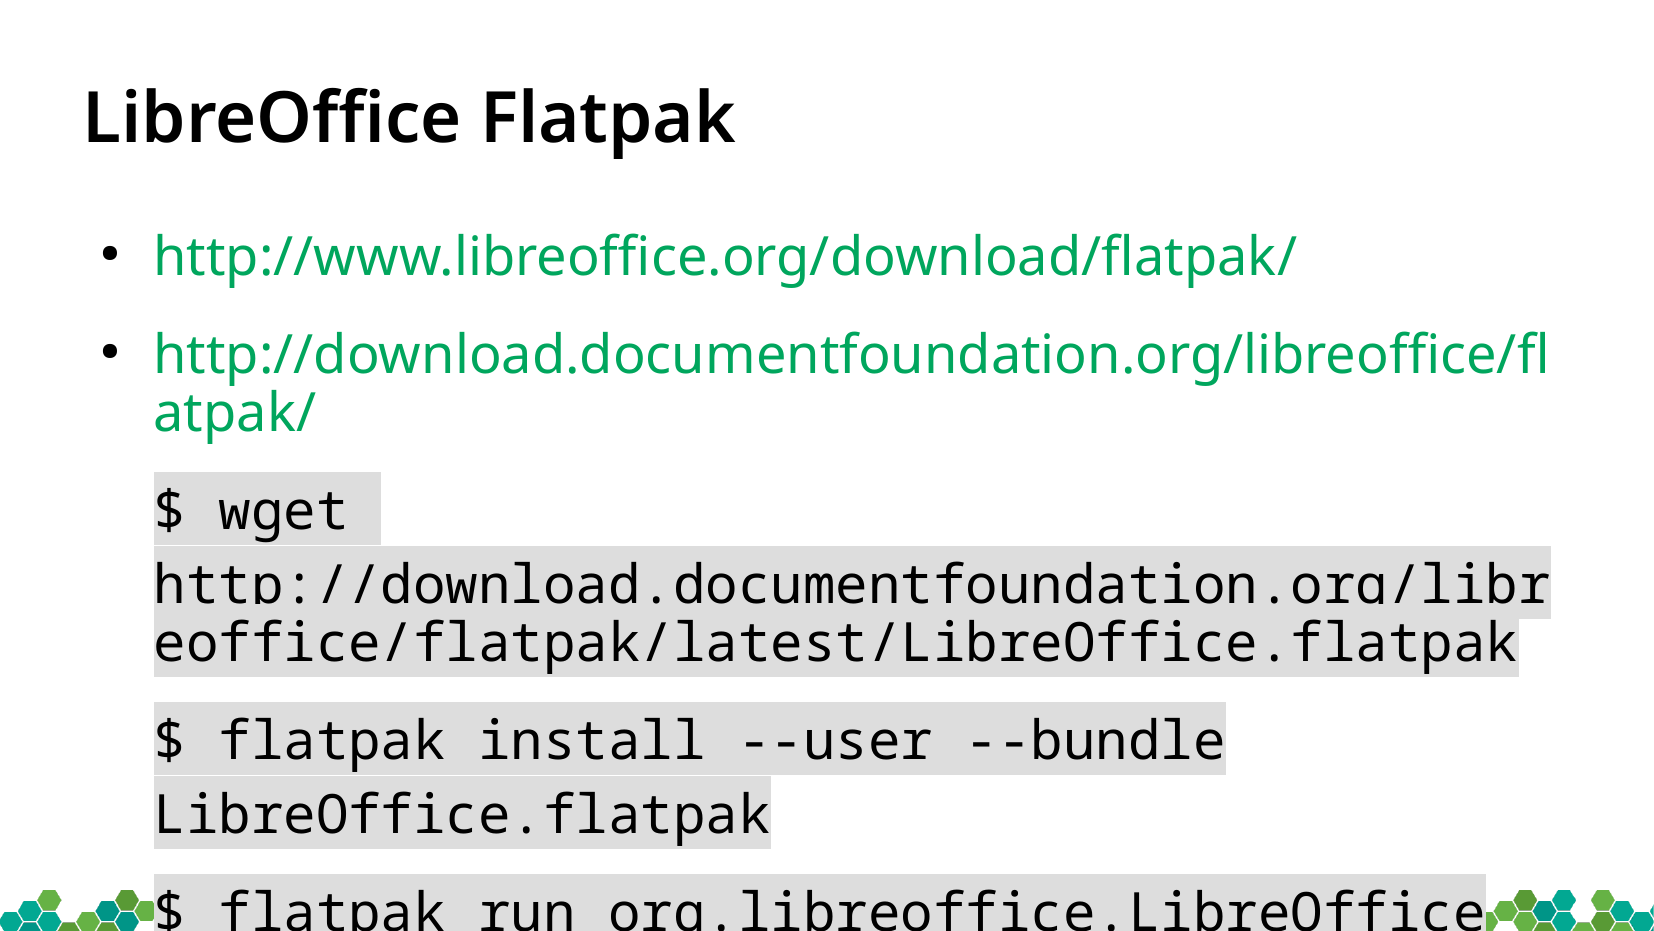

# LibreOffice Flatpak
http://www.libreoffice.org/download/flatpak/
http://download.documentfoundation.org/libreoffice/flatpak/
$ wget http://download.documentfoundation.org/libreoffice/flatpak/latest/LibreOffice.flatpak
$ flatpak install --user --bundle LibreOffice.flatpak
$ flatpak run org.libreoffice.LibreOffice